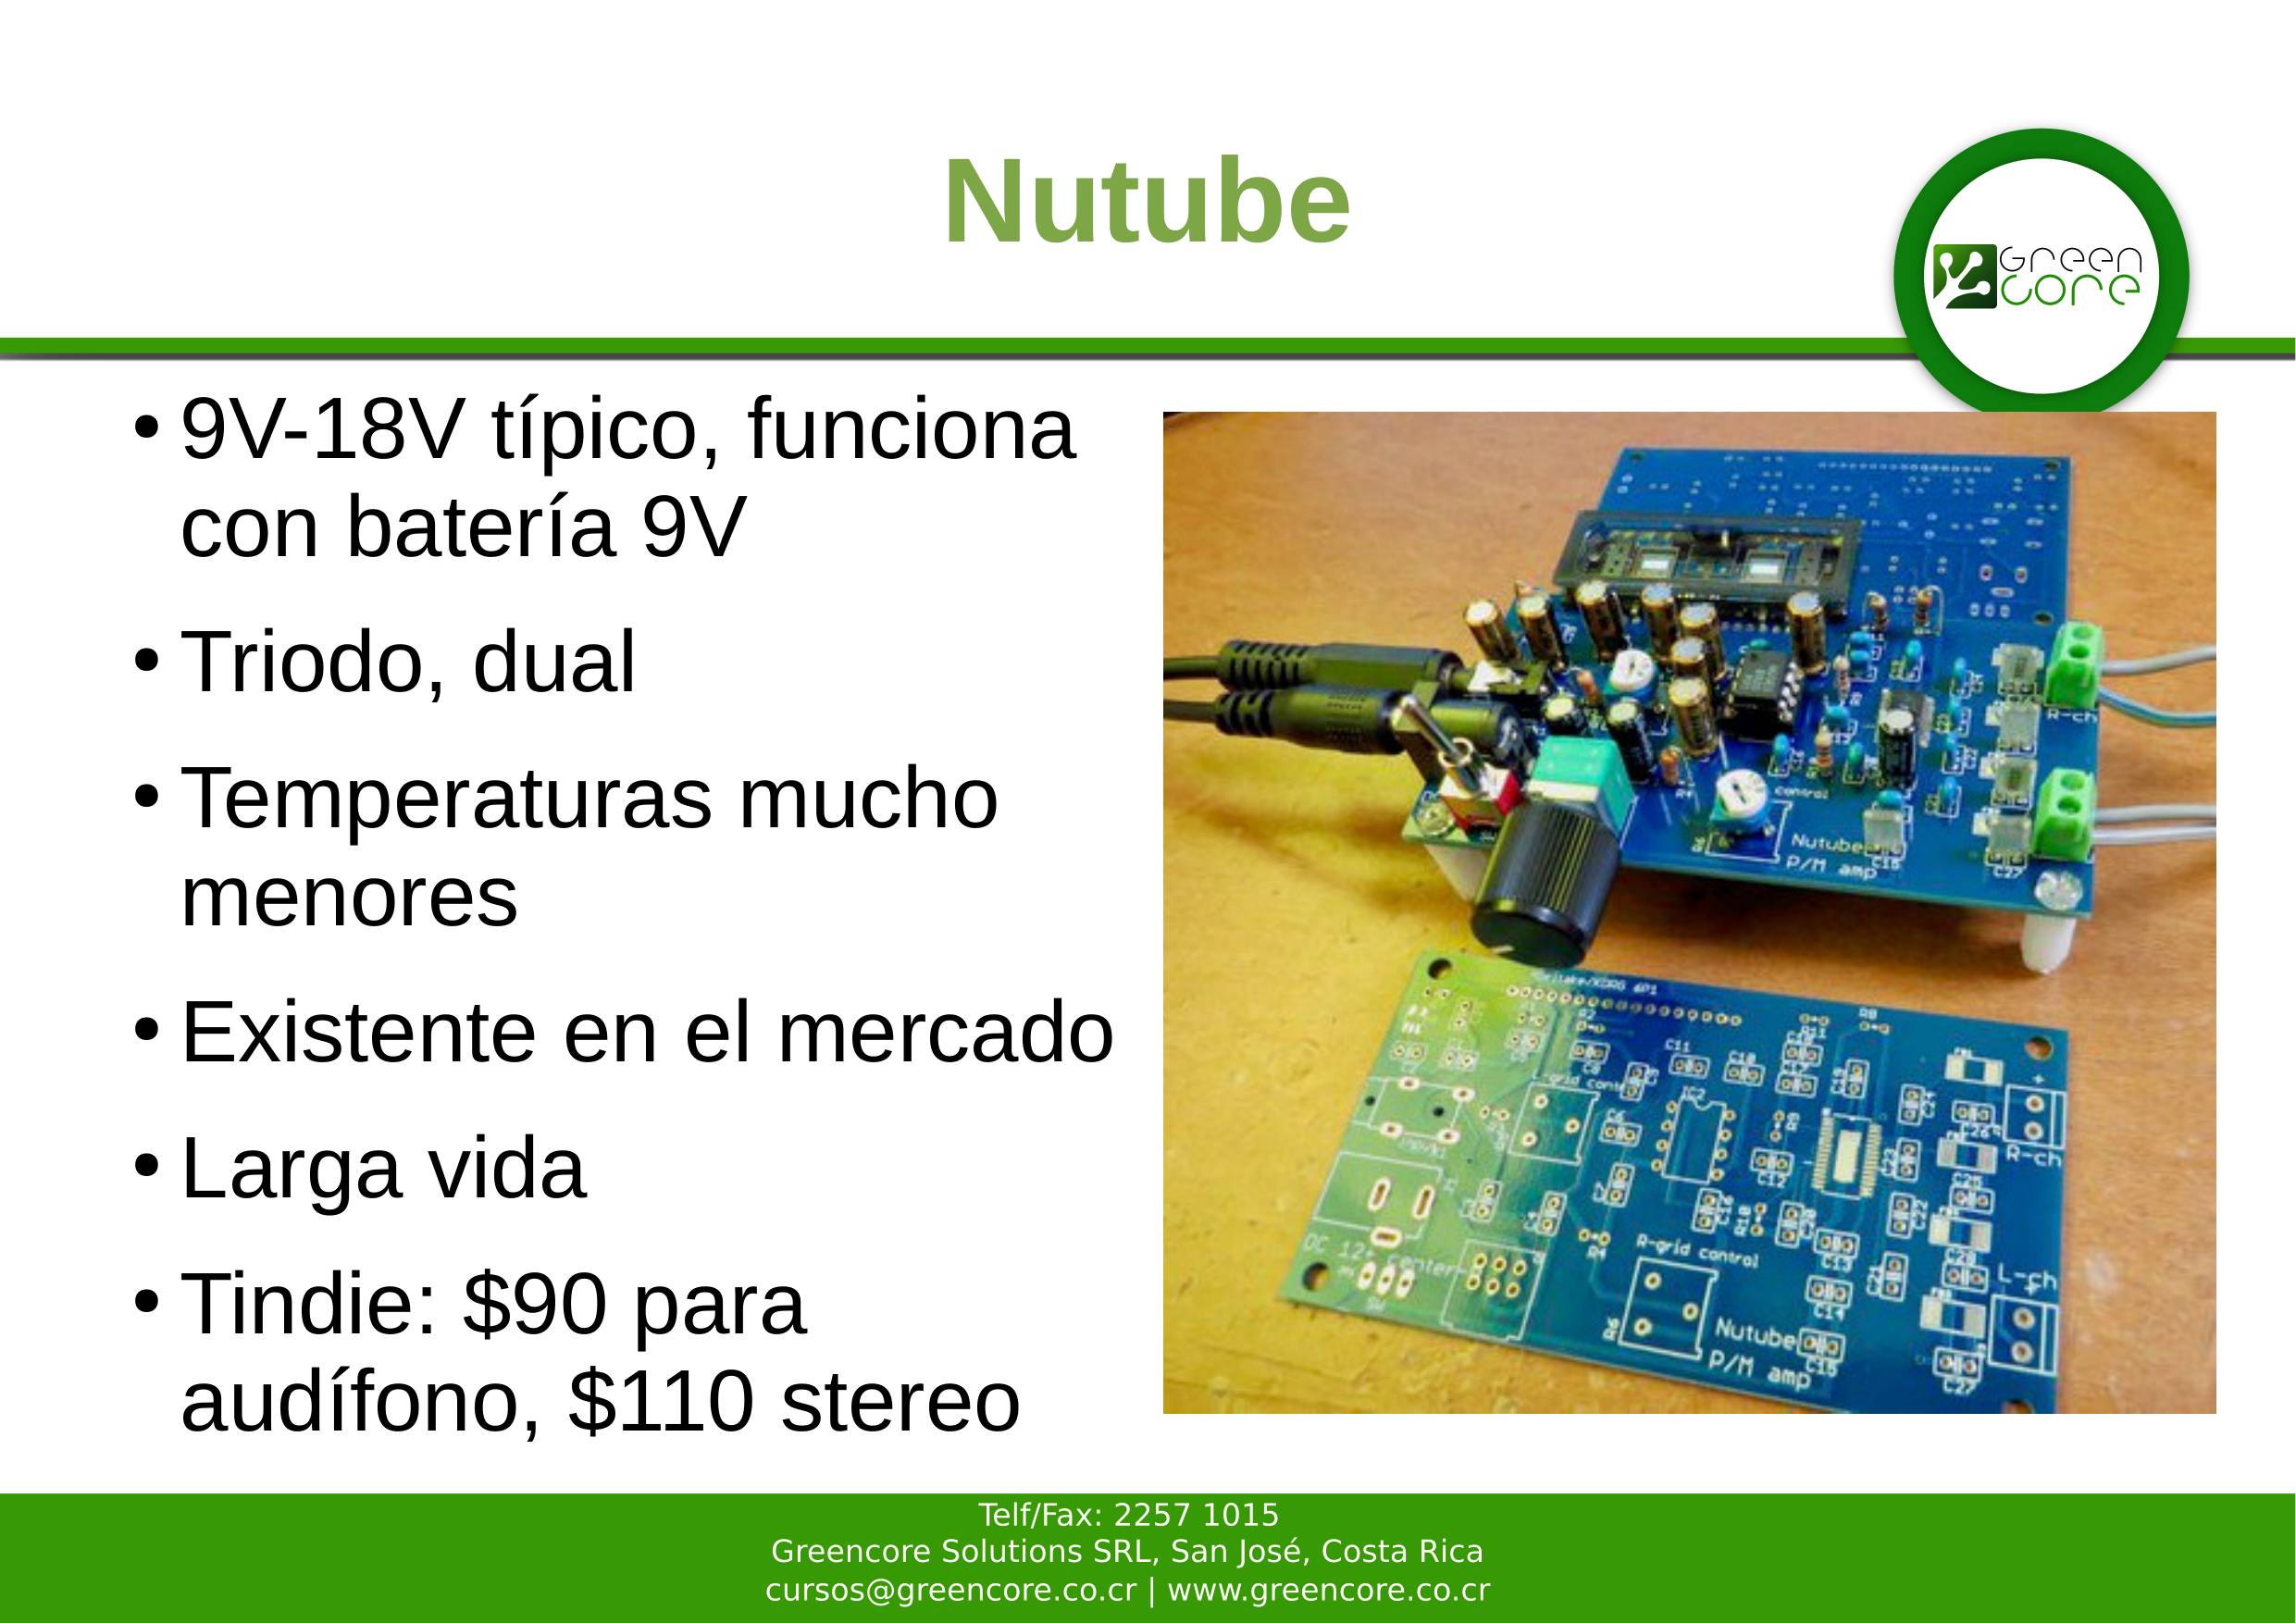

# Nutube
9V-18V típico, funciona con batería 9V
Triodo, dual
Temperaturas mucho menores
Existente en el mercado
Larga vida
Tindie: $90 para audífono, $110 stereo